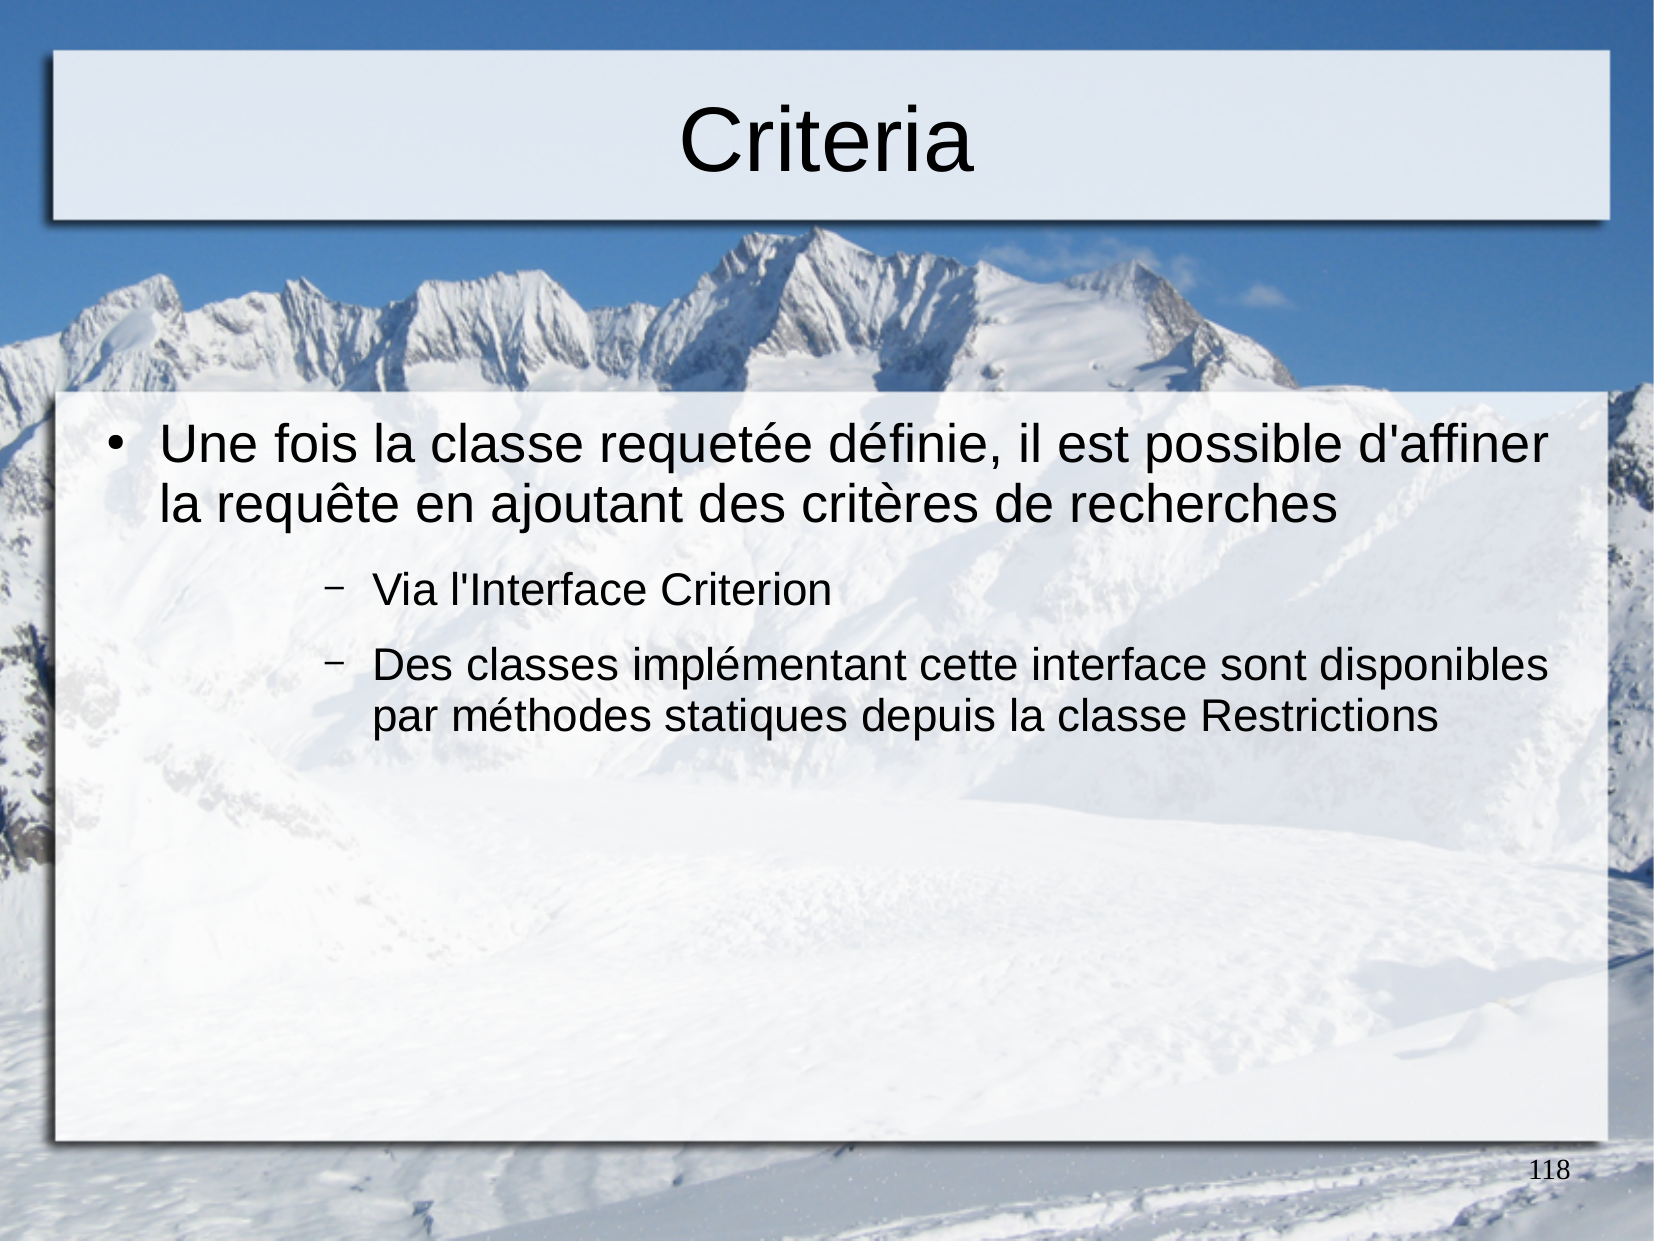

# Criteria
Une fois la classe requetée définie, il est possible d'affiner la requête en ajoutant des critères de recherches
Via l'Interface Criterion
Des classes implémentant cette interface sont disponibles par méthodes statiques depuis la classe Restrictions
118